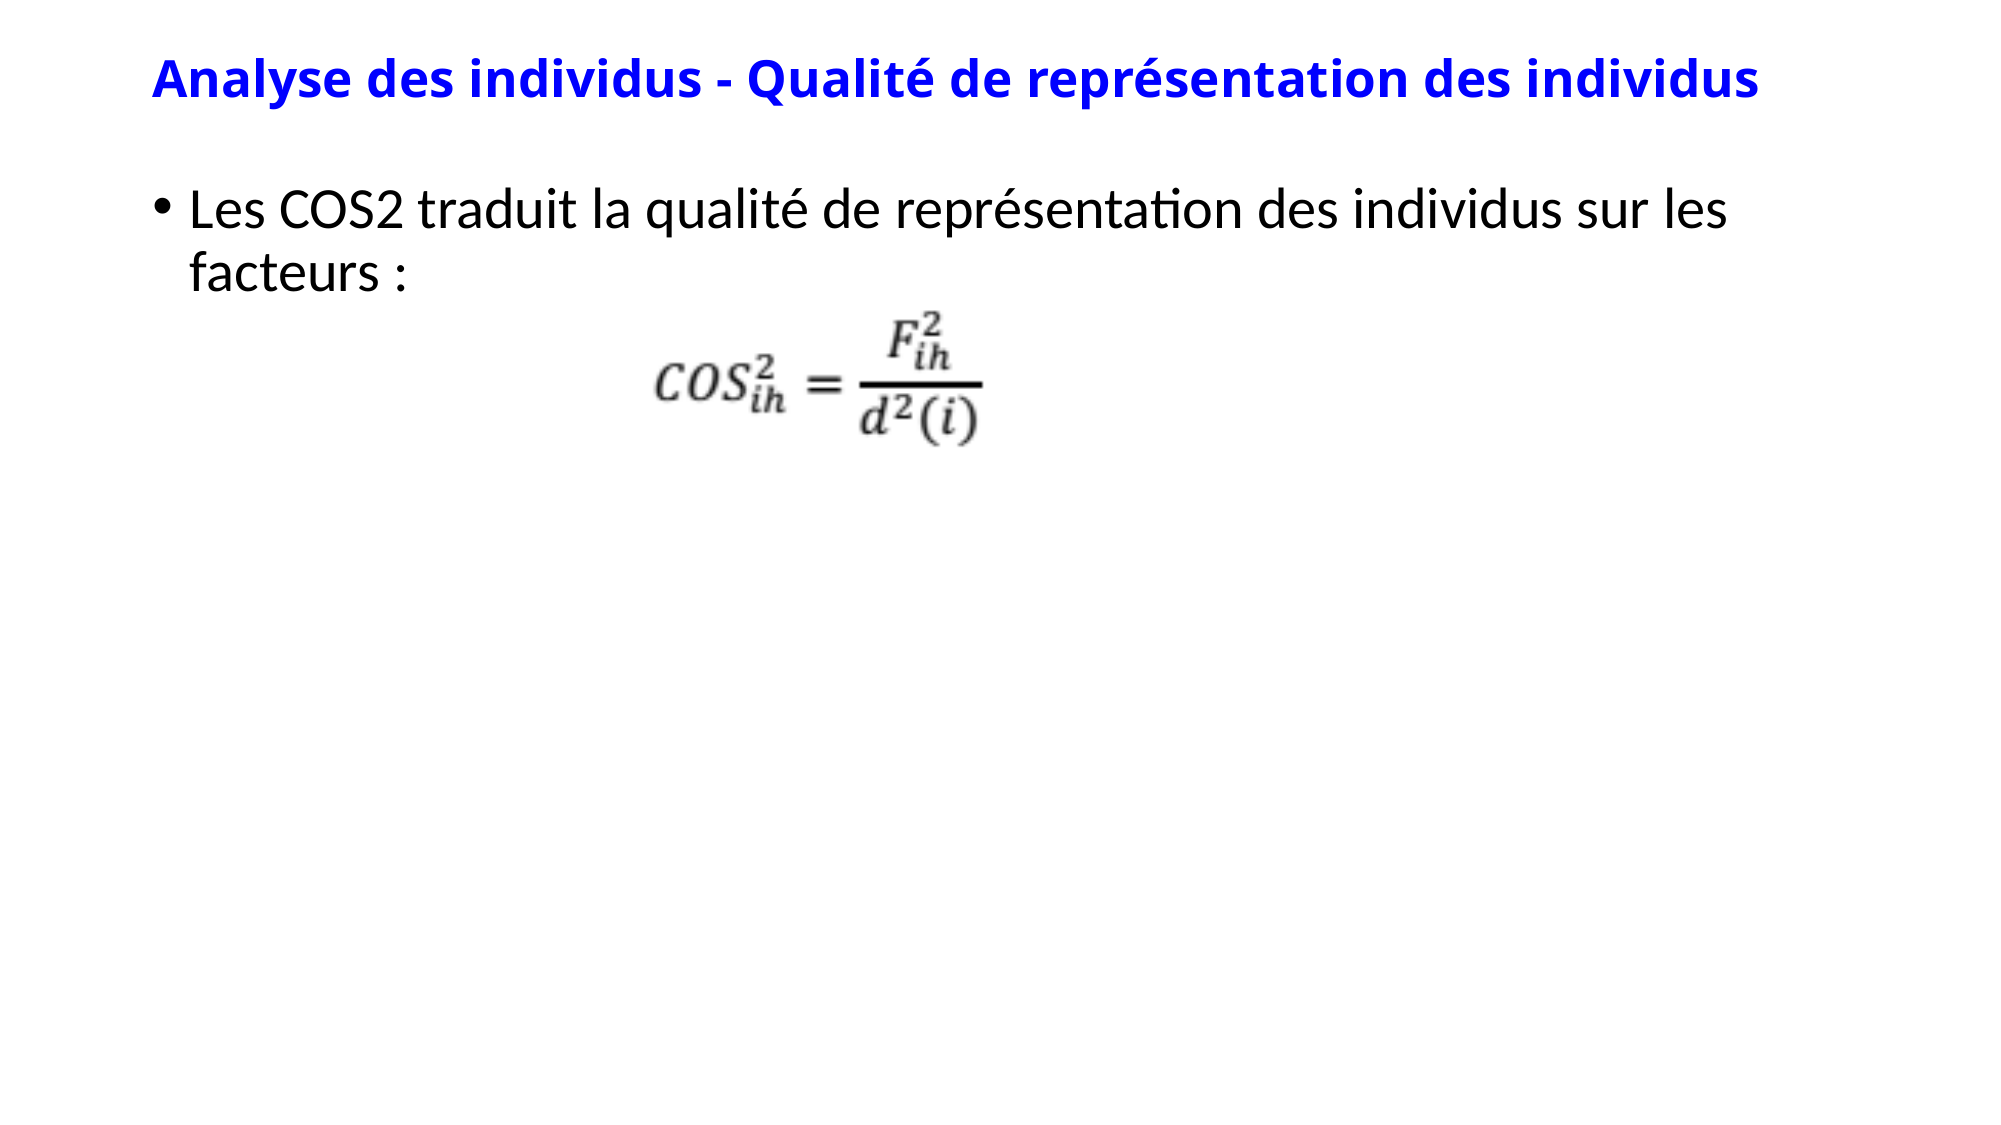

# Analyse des individus - Qualité de représentation des individus
Les COS2 traduit la qualité de représentation des individus sur les facteurs :